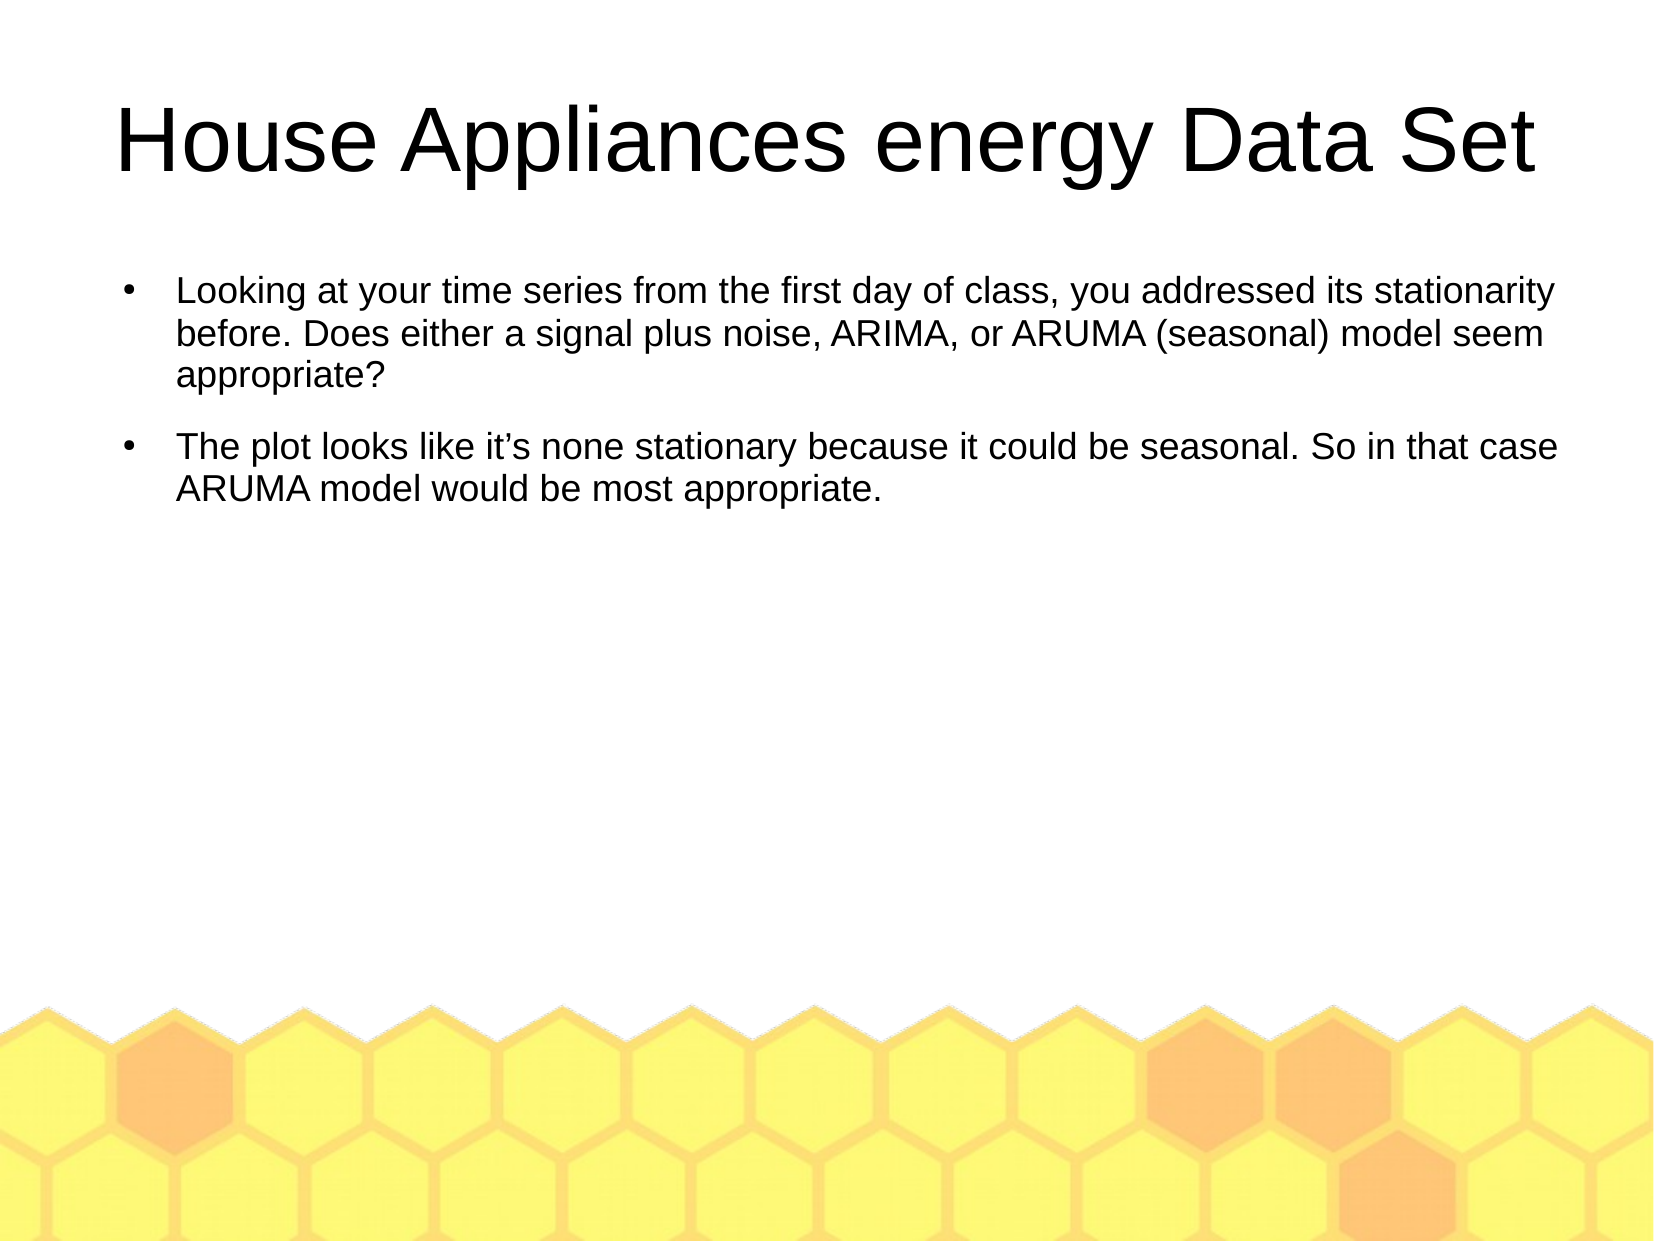

# House Appliances energy Data Set
Looking at your time series from the first day of class, you addressed its stationarity before. Does either a signal plus noise, ARIMA, or ARUMA (seasonal) model seem appropriate?
The plot looks like it’s none stationary because it could be seasonal. So in that case ARUMA model would be most appropriate.